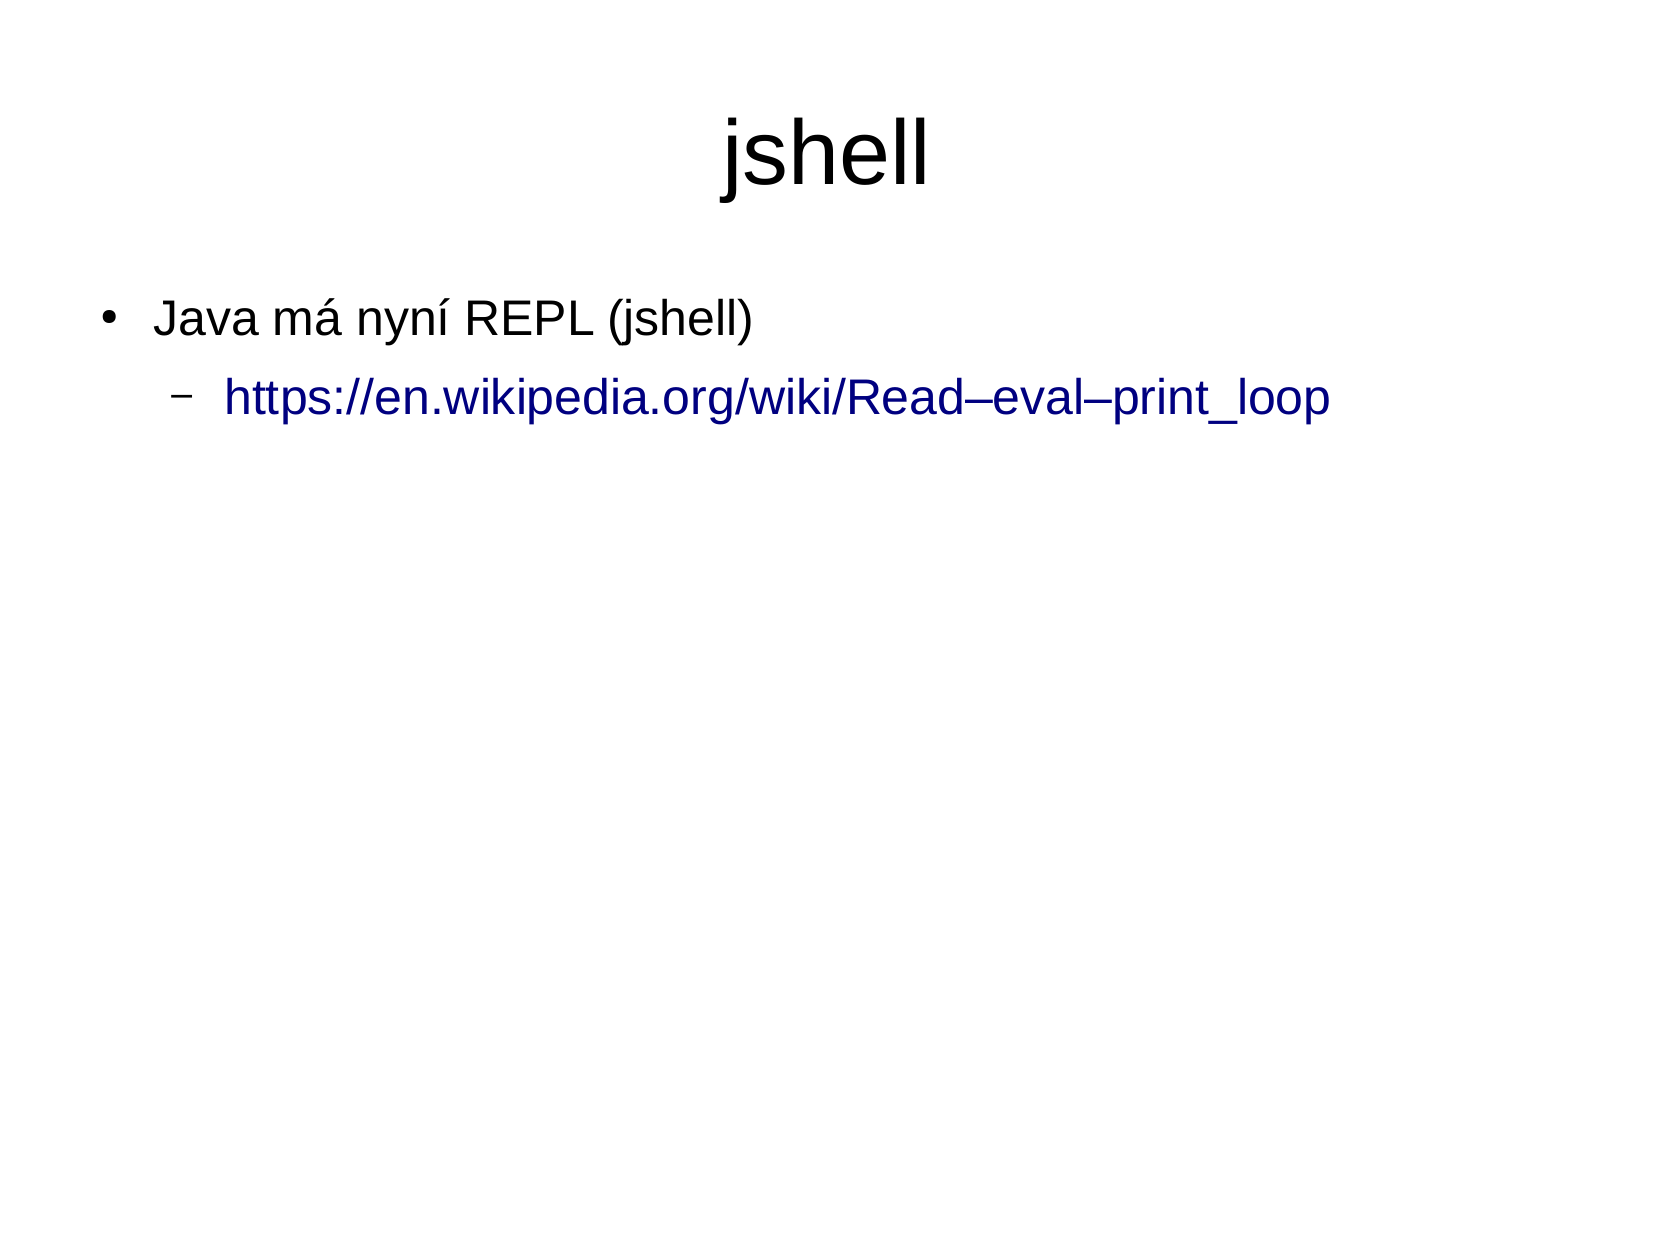

# jshell
Java má nyní REPL (jshell)
https://en.wikipedia.org/wiki/Read–eval–print_loop